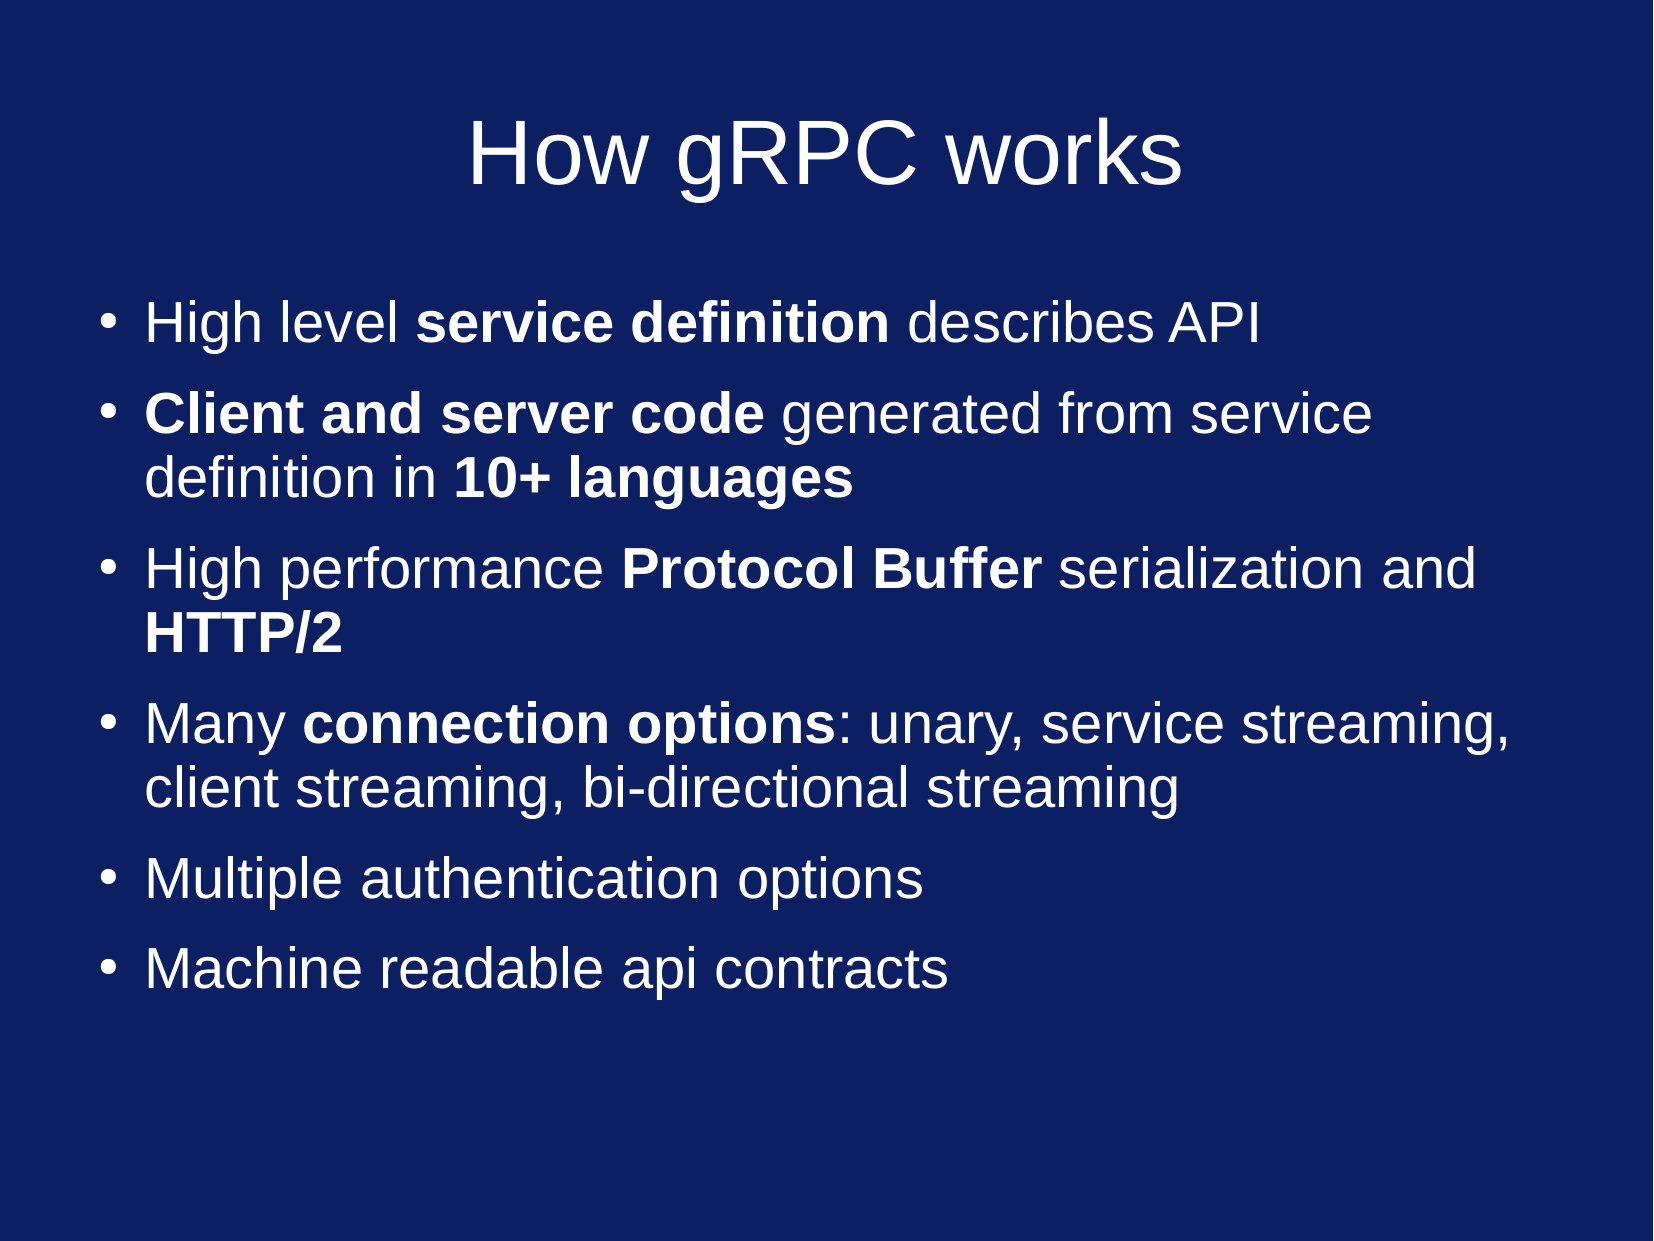

# How gRPC works
High level service definition describes API
Client and server code generated from service definition in 10+ languages
High performance Protocol Buffer serialization and HTTP/2
Many connection options: unary, service streaming, client streaming, bi-directional streaming
Multiple authentication options
Machine readable api contracts